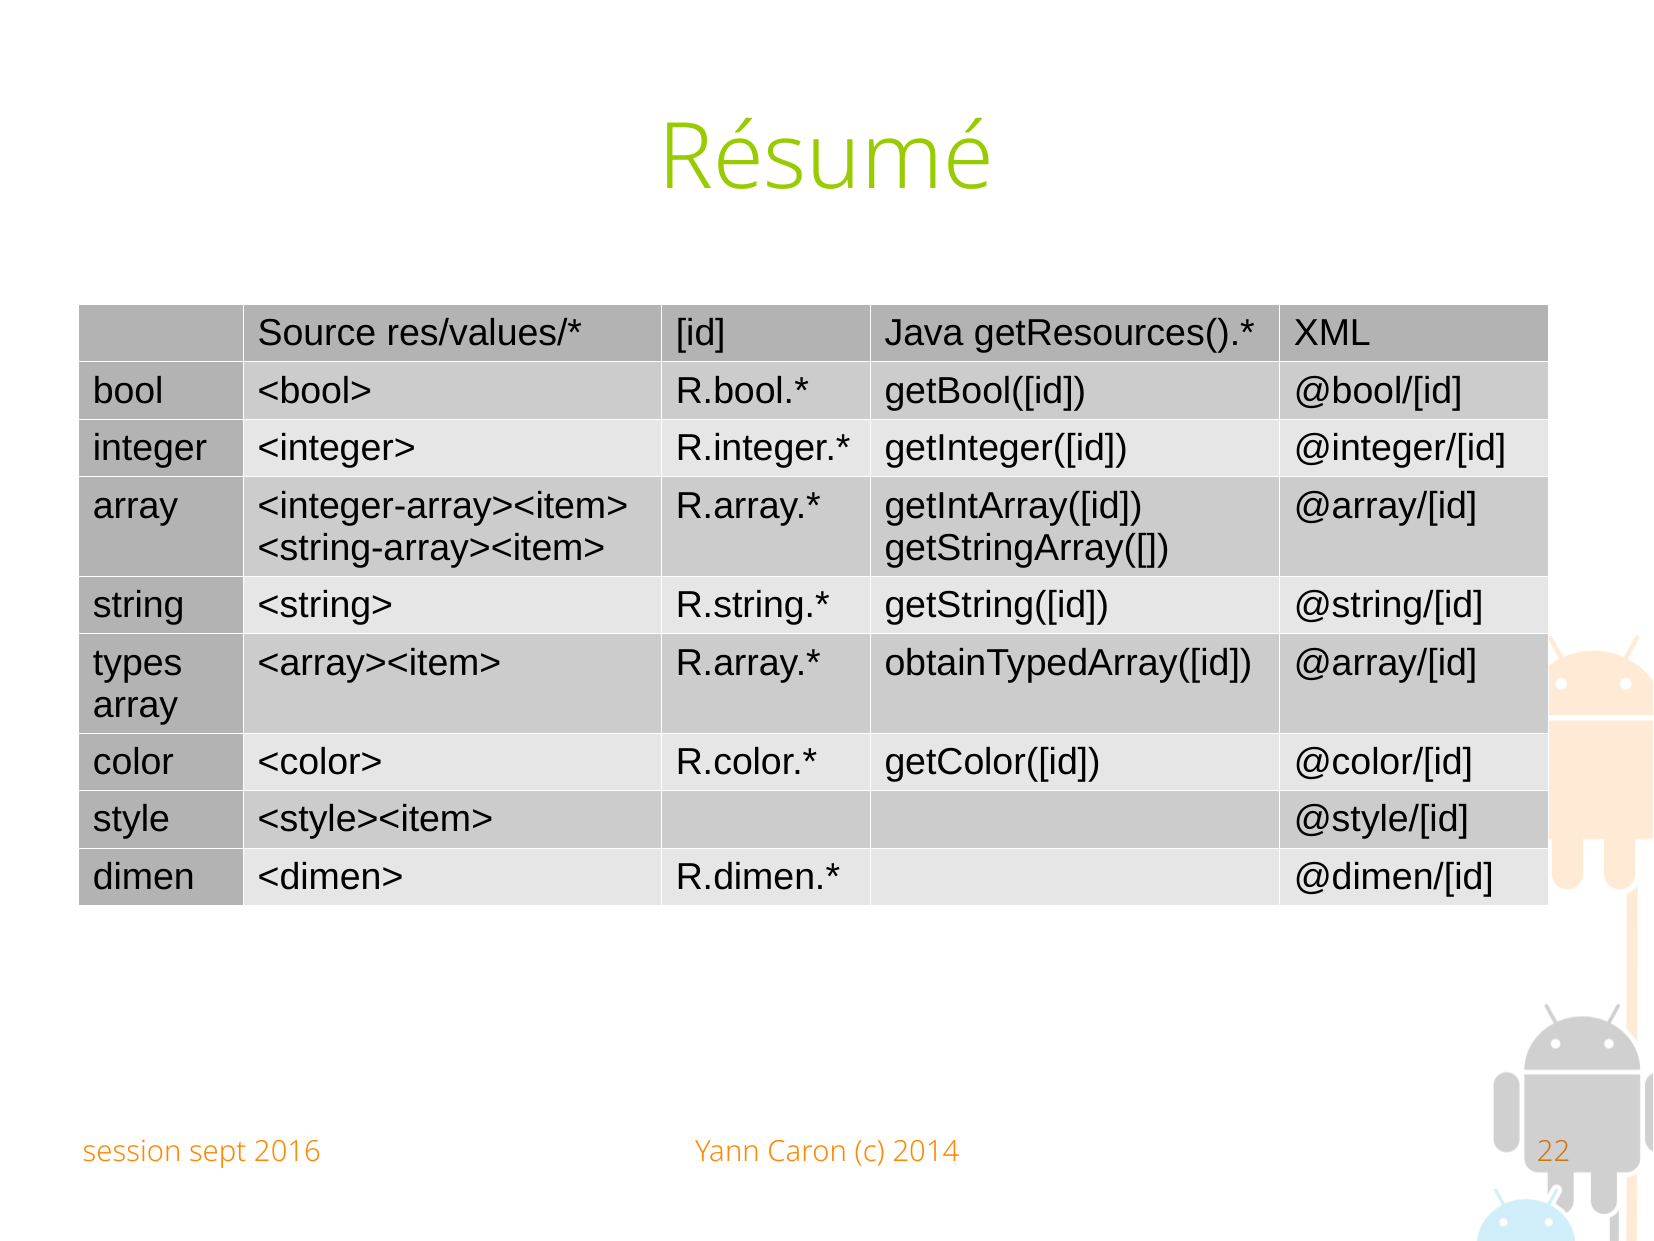

# Résumé
| | Source res/values/\* | [id] | Java getResources().\* | XML |
| --- | --- | --- | --- | --- |
| bool | <bool> | R.bool.\* | getBool([id]) | @bool/[id] |
| integer | <integer> | R.integer.\* | getInteger([id]) | @integer/[id] |
| array | <integer-array><item> <string-array><item> | R.array.\* | getIntArray([id]) getStringArray([]) | @array/[id] |
| string | <string> | R.string.\* | getString([id]) | @string/[id] |
| types array | <array><item> | R.array.\* | obtainTypedArray([id]) | @array/[id] |
| color | <color> | R.color.\* | getColor([id]) | @color/[id] |
| style | <style><item> | | | @style/[id] |
| dimen | <dimen> | R.dimen.\* | | @dimen/[id] |
session sept 2016
Yann Caron (c) 2014
22